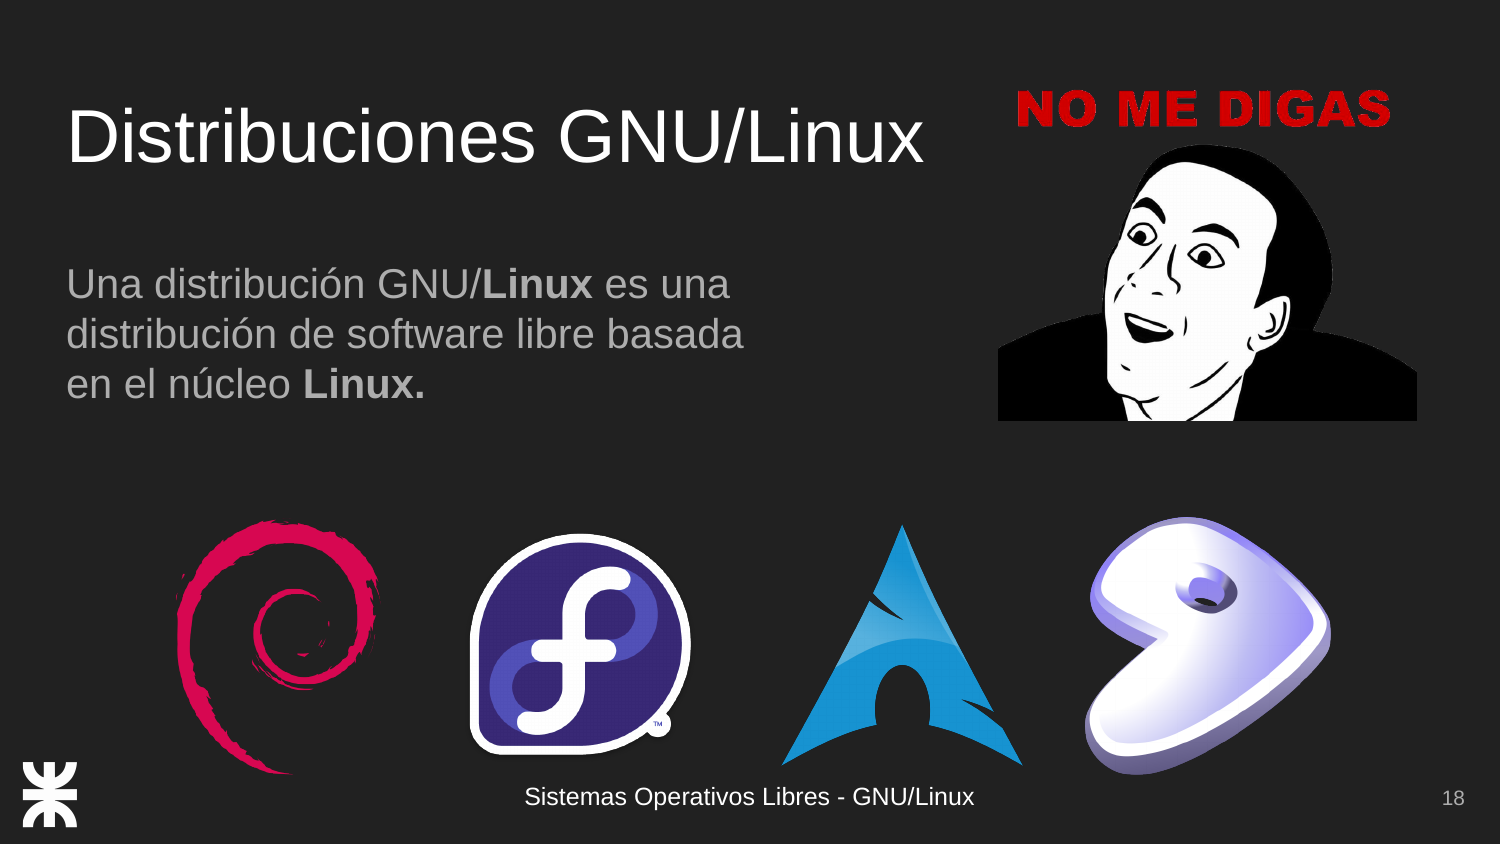

# Distribuciones GNU/Linux
Una distribución GNU/Linux es una distribución de software libre basada en el núcleo Linux.
Sistemas Operativos Libres - GNU/Linux